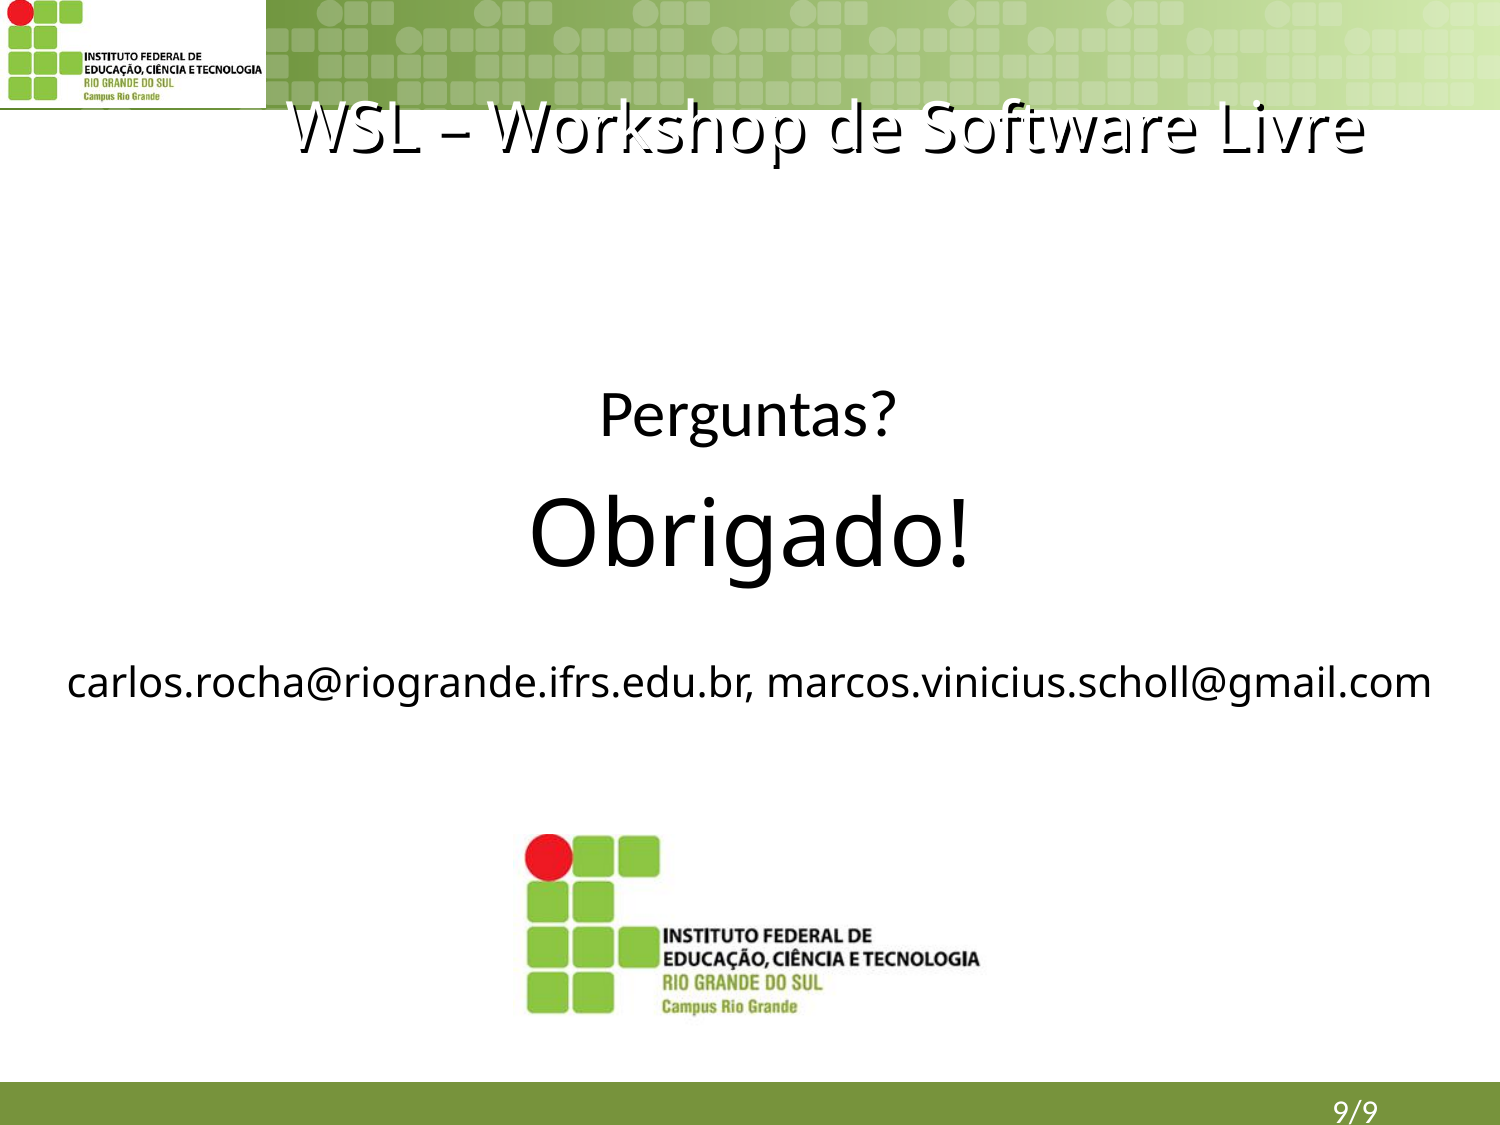

WSL – Workshop de Software Livre
# Perguntas?
Obrigado!
carlos.rocha@riogrande.ifrs.edu.br, marcos.vinicius.scholl@gmail.com
Sistema de Acompanhamento de Missão para Plataforma Experimental em Robótica Subaquática